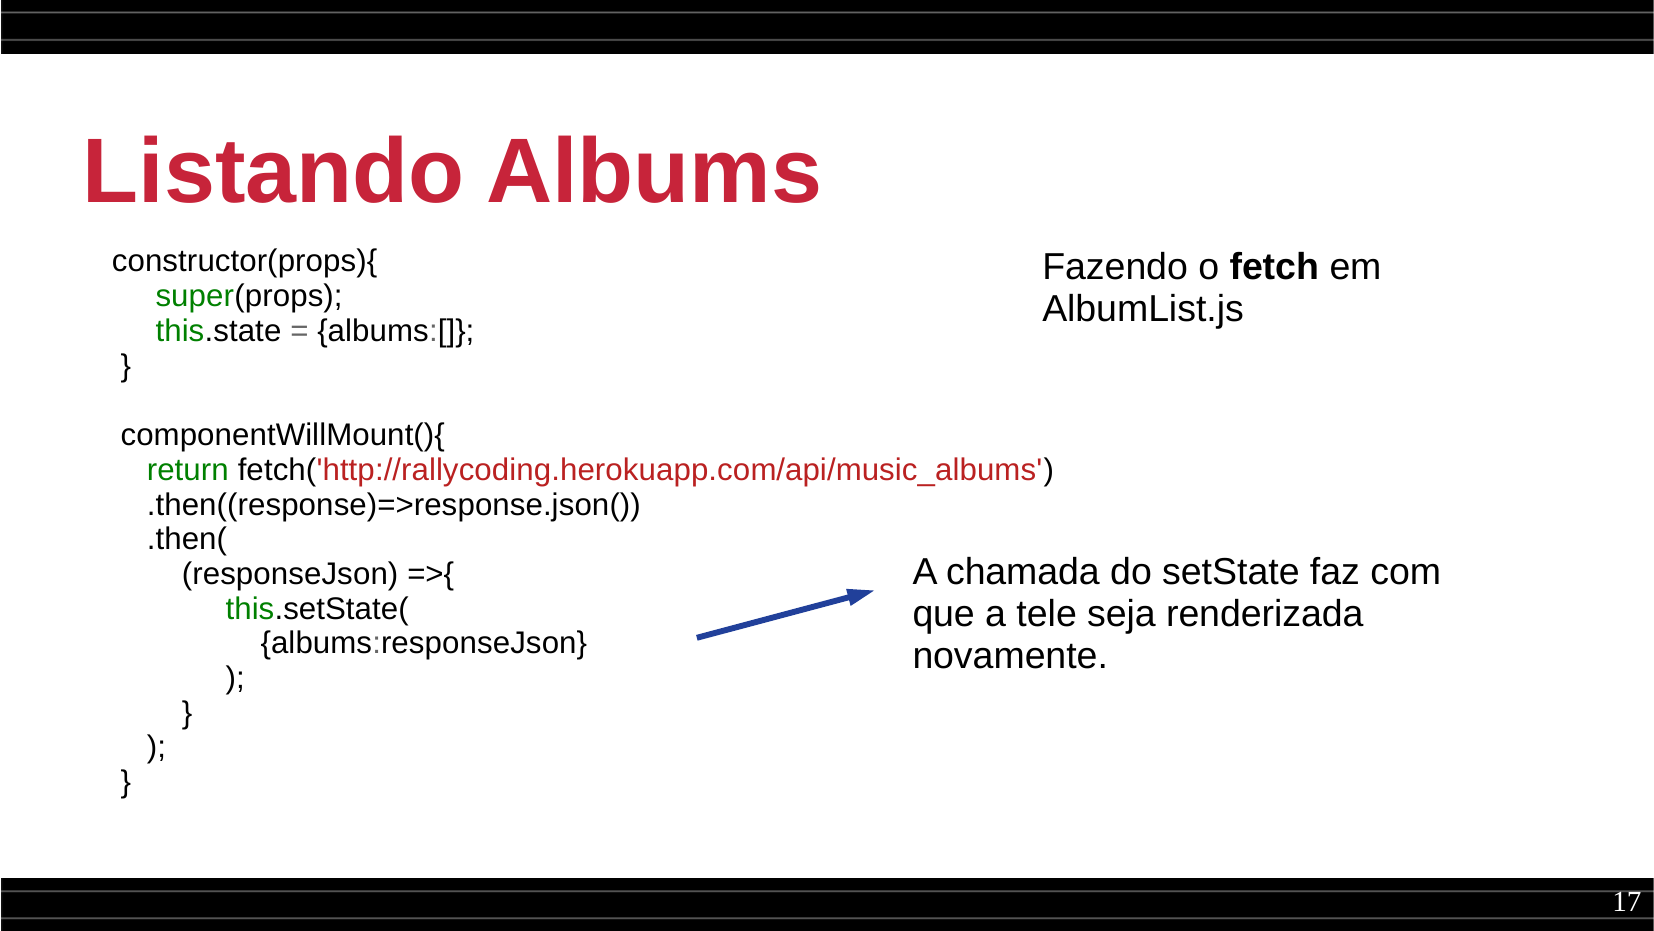

# Listando Albums
 constructor(props){
 super(props);
 this.state = {albums:[]};
 }
 componentWillMount(){
 return fetch('http://rallycoding.herokuapp.com/api/music_albums')
 .then((response)=>response.json())
 .then(
 (responseJson) =>{
 this.setState(
 {albums:responseJson}
 );
 }
 );
 }
Fazendo o fetch em AlbumList.js
A chamada do setState faz com que a tele seja renderizada novamente.